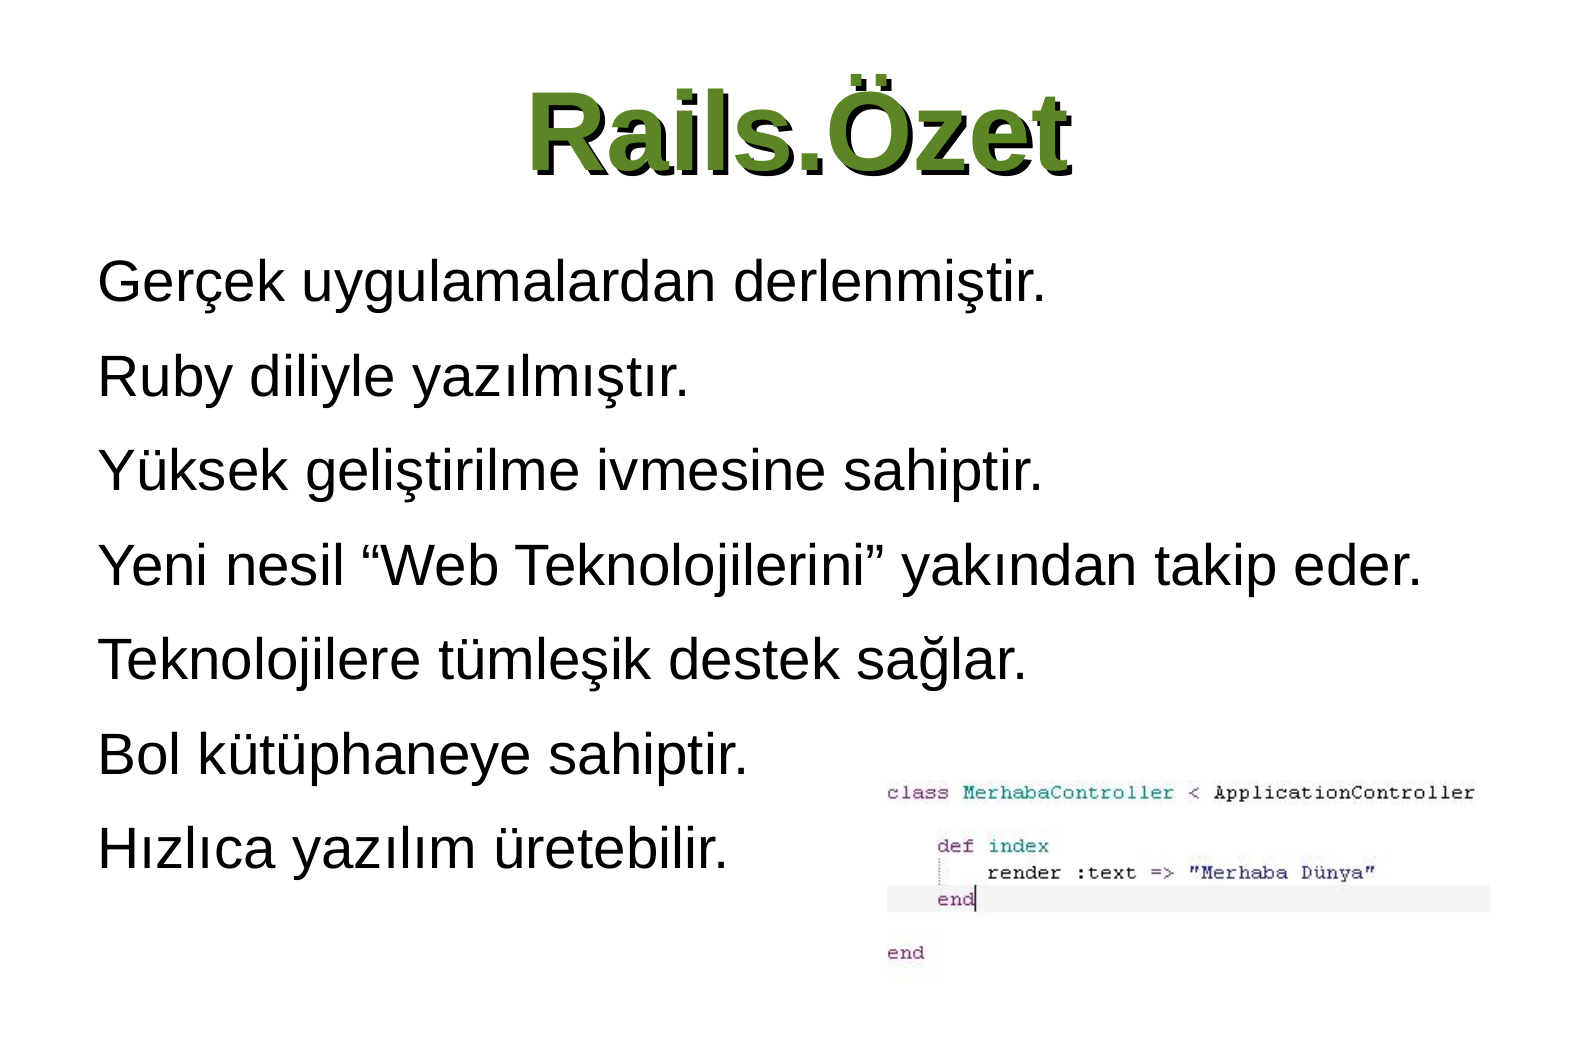

# Rails.Özet
Gerçek uygulamalardan derlenmiştir.
Ruby diliyle yazılmıştır.
Yüksek geliştirilme ivmesine sahiptir.
Yeni nesil “Web Teknolojilerini” yakından takip eder.
Teknolojilere tümleşik destek sağlar.
Bol kütüphaneye sahiptir.
Hızlıca yazılım üretebilir.